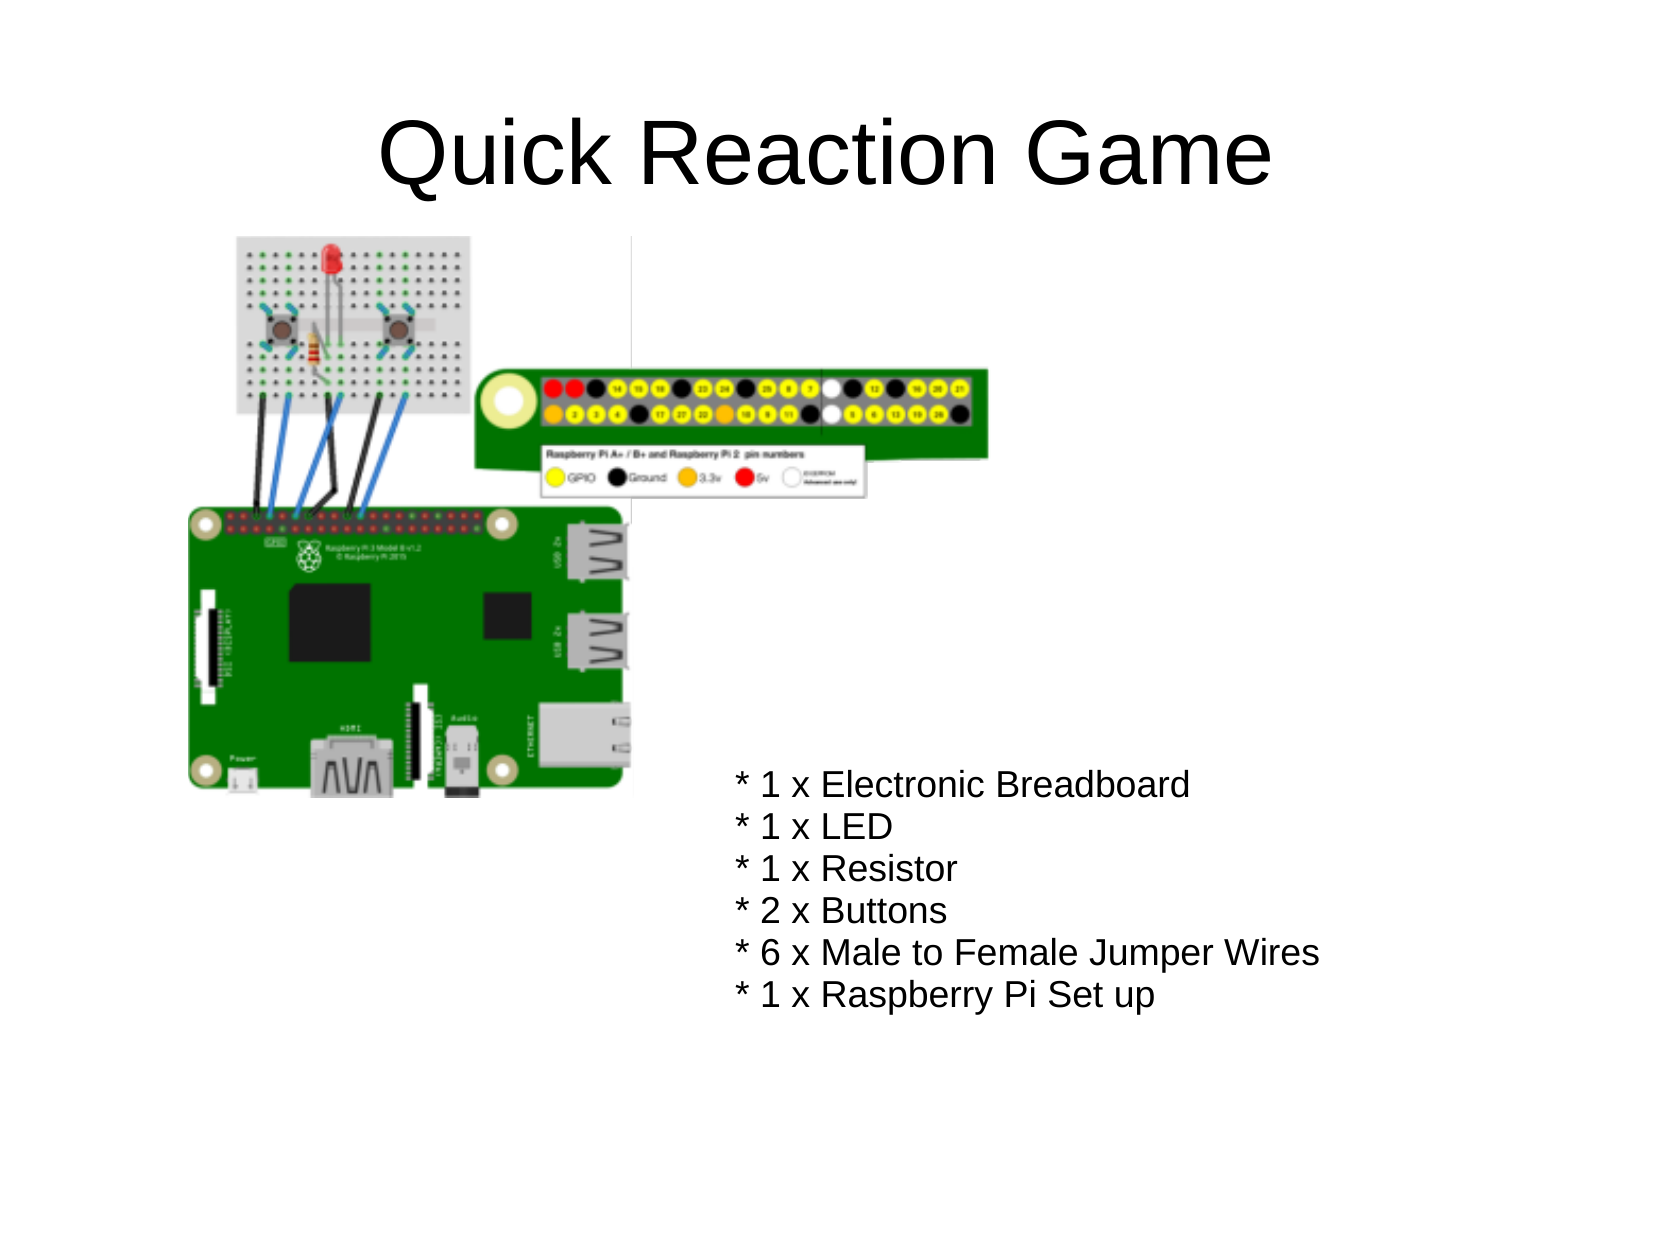

# Quick Reaction Game
* 1 x Electronic Breadboard
* 1 x LED
* 1 x Resistor
* 2 x Buttons
* 6 x Male to Female Jumper Wires
* 1 x Raspberry Pi Set up